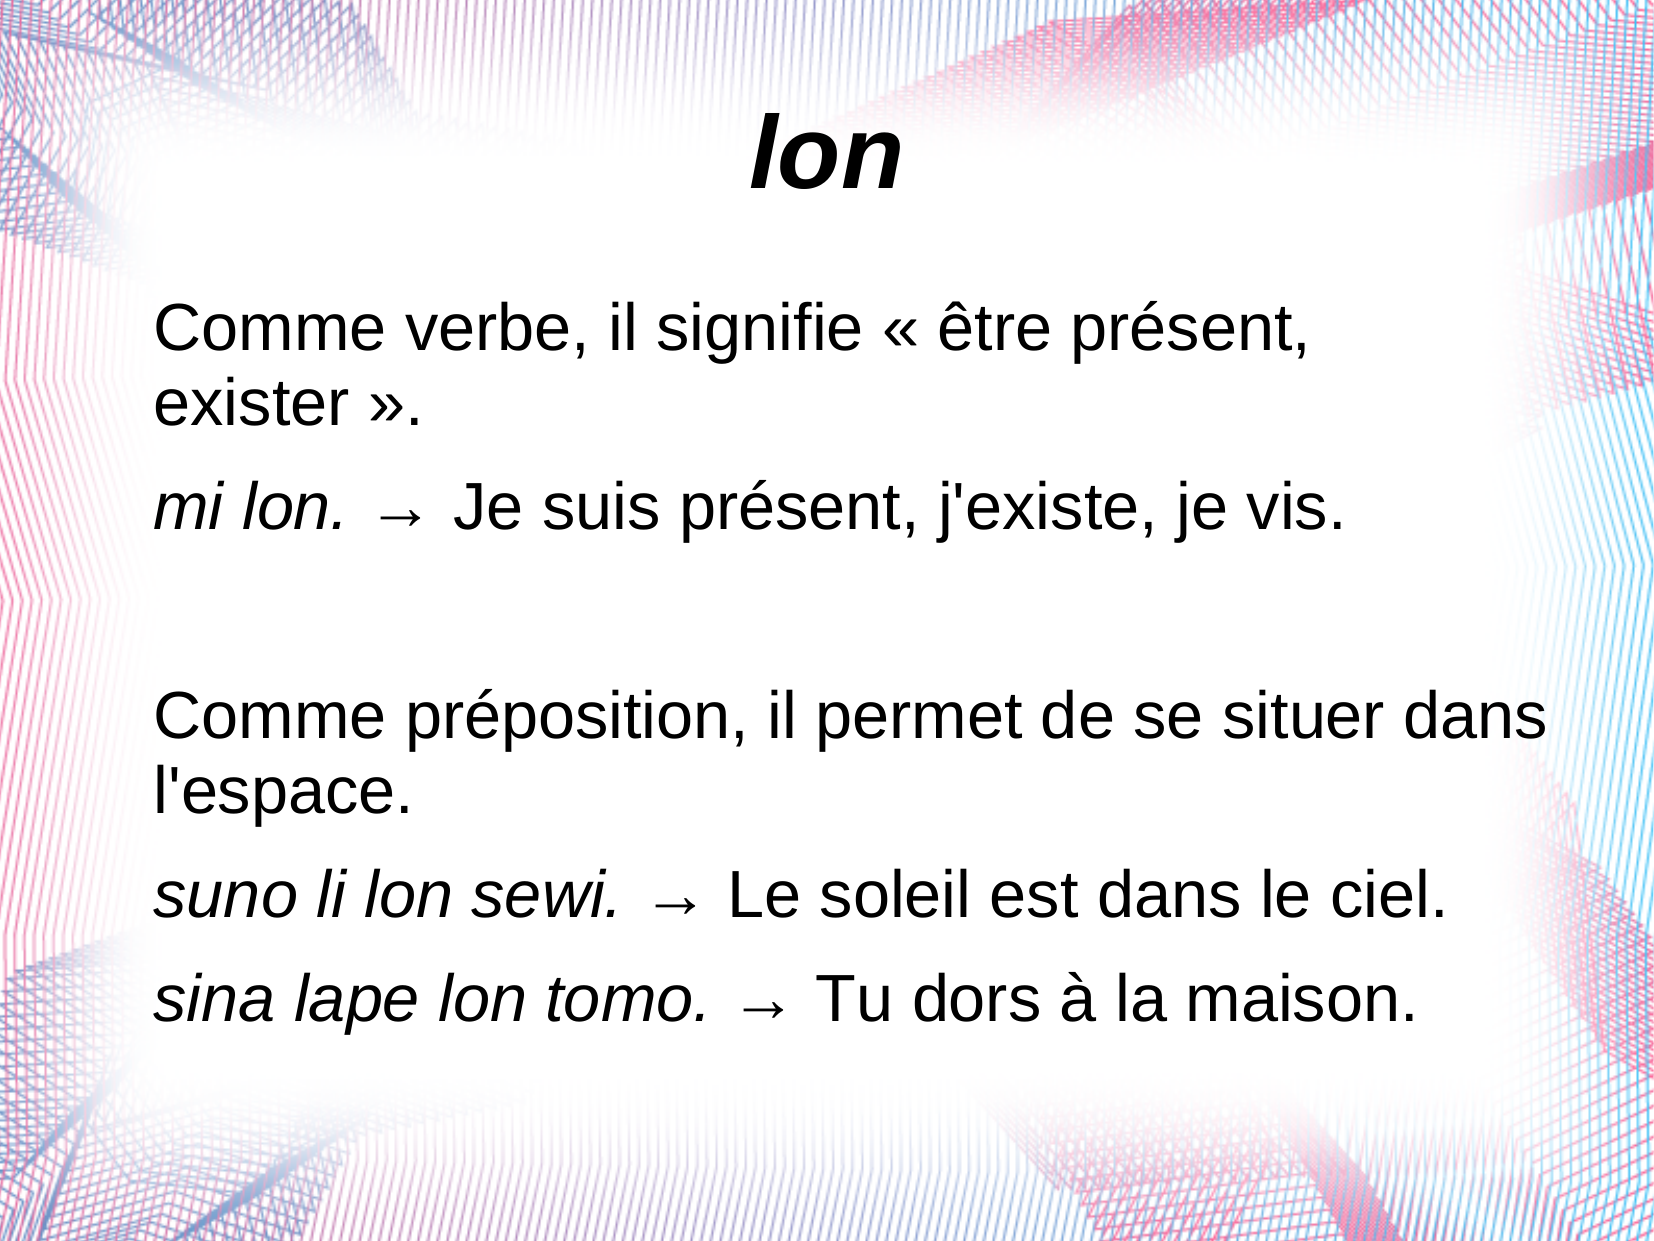

# lon
Comme verbe, il signifie « être présent, exister ».
mi lon. → Je suis présent, j'existe, je vis.
Comme préposition, il permet de se situer dans l'espace.
suno li lon sewi. → Le soleil est dans le ciel.
sina lape lon tomo. → Tu dors à la maison.